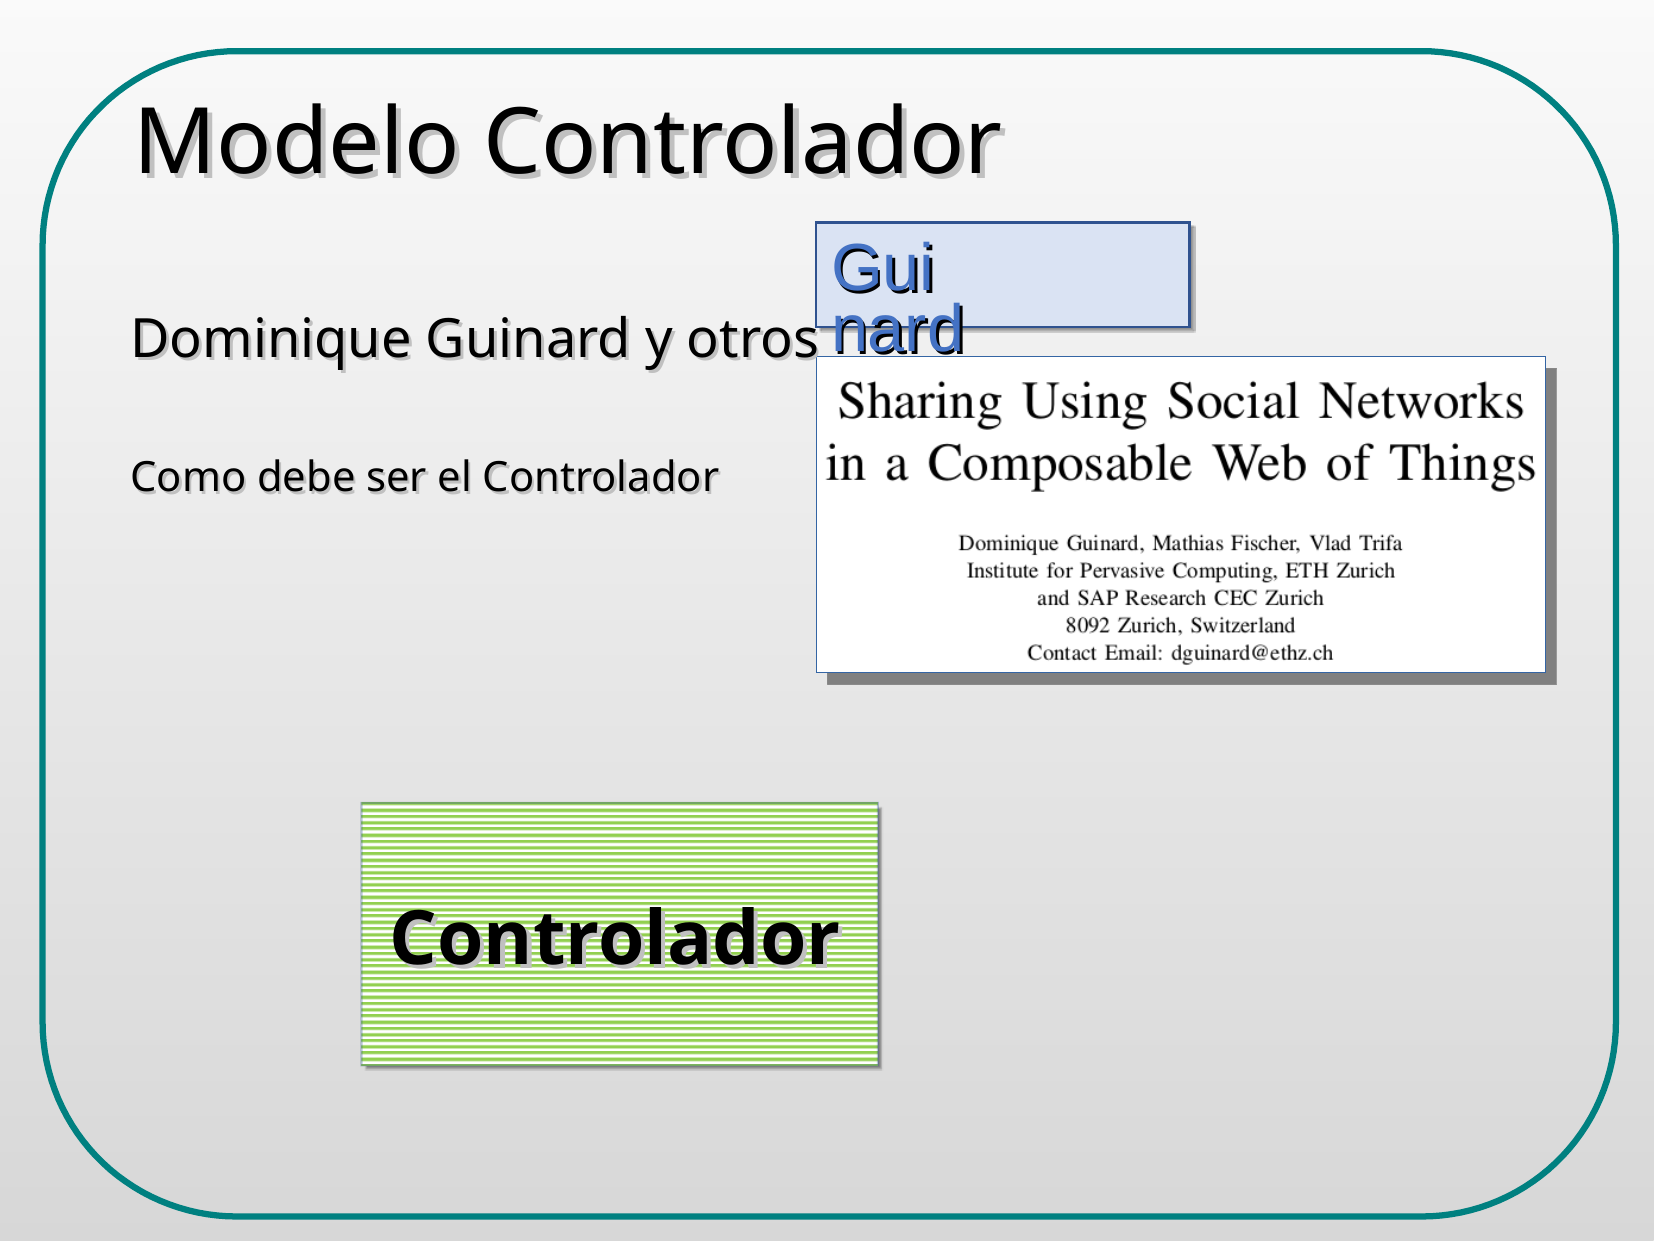

# Modelo Controlador
Guinard
Dominique Guinard y otros
Como debe ser el Controlador
Controlador